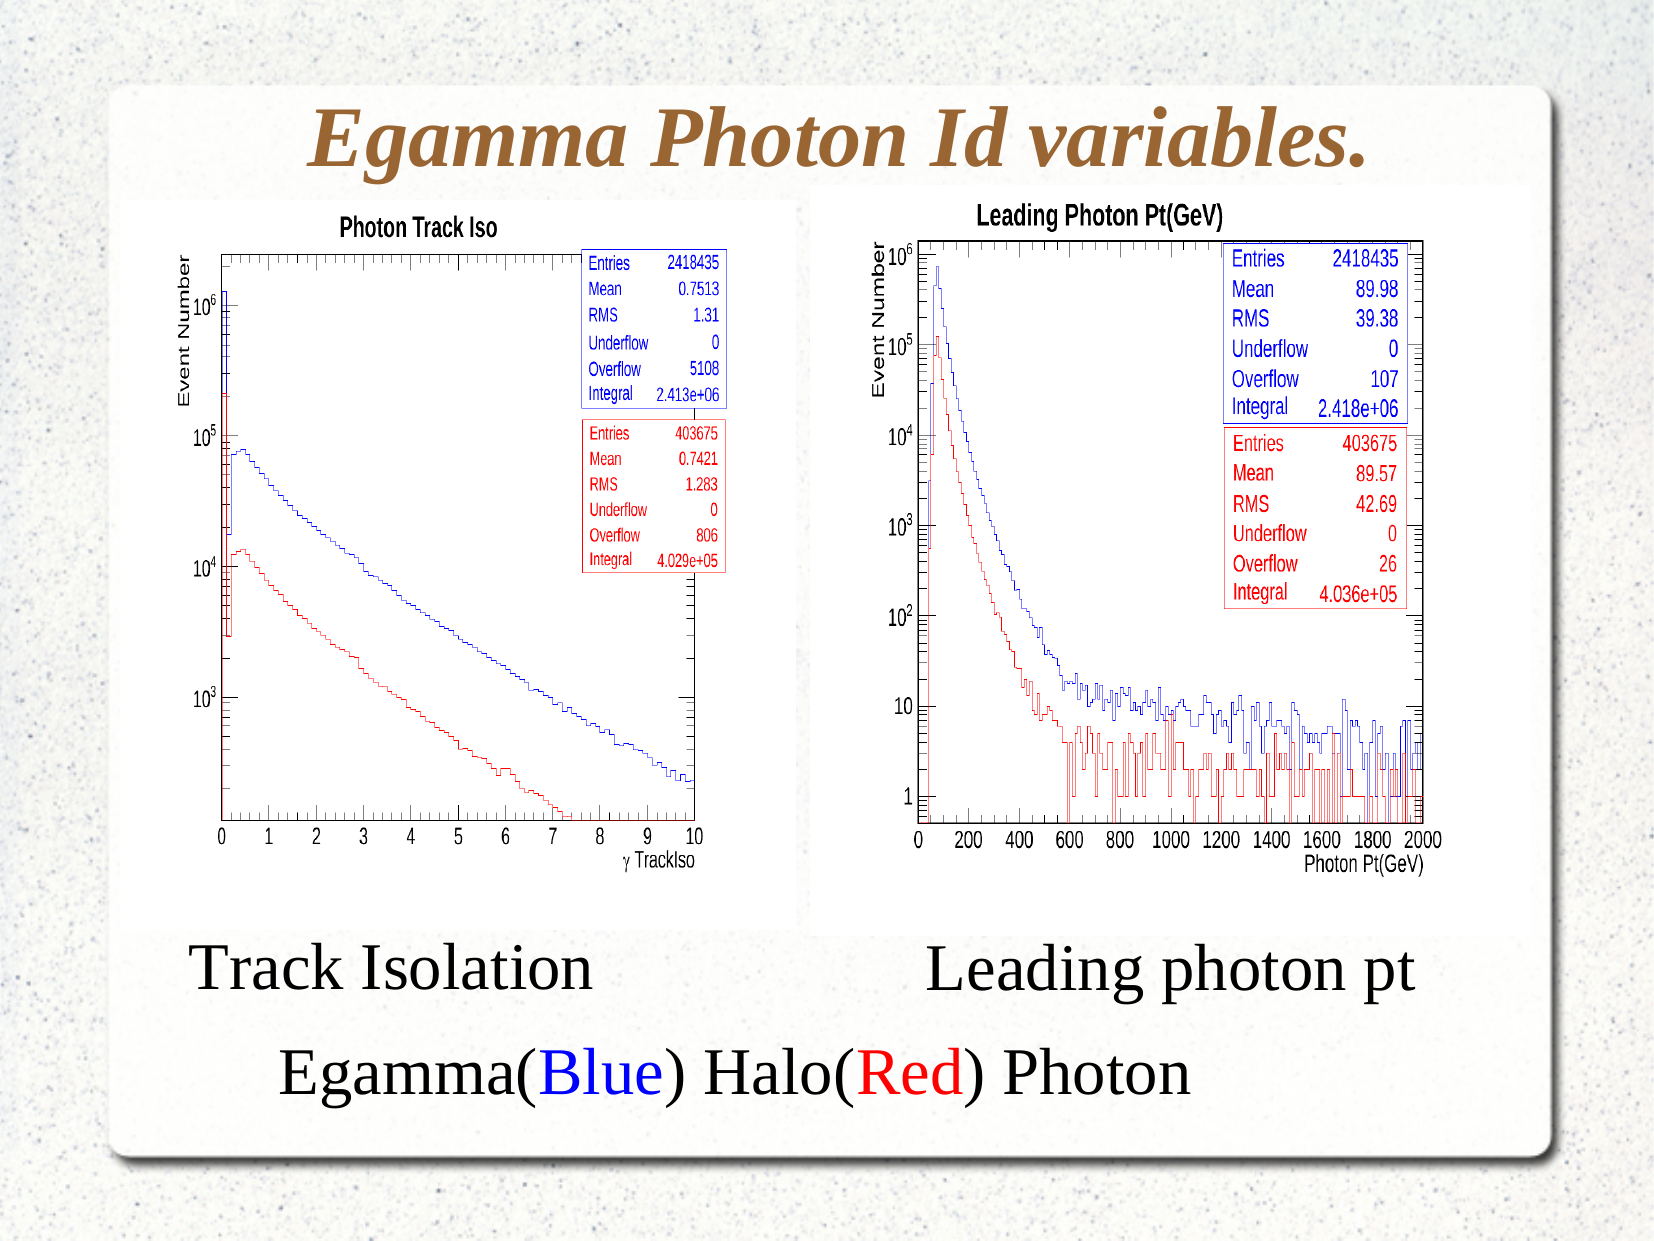

# Egamma Photon Id variables.
Track Isolation
Leading photon pt
Egamma(Blue) Halo(Red) Photon